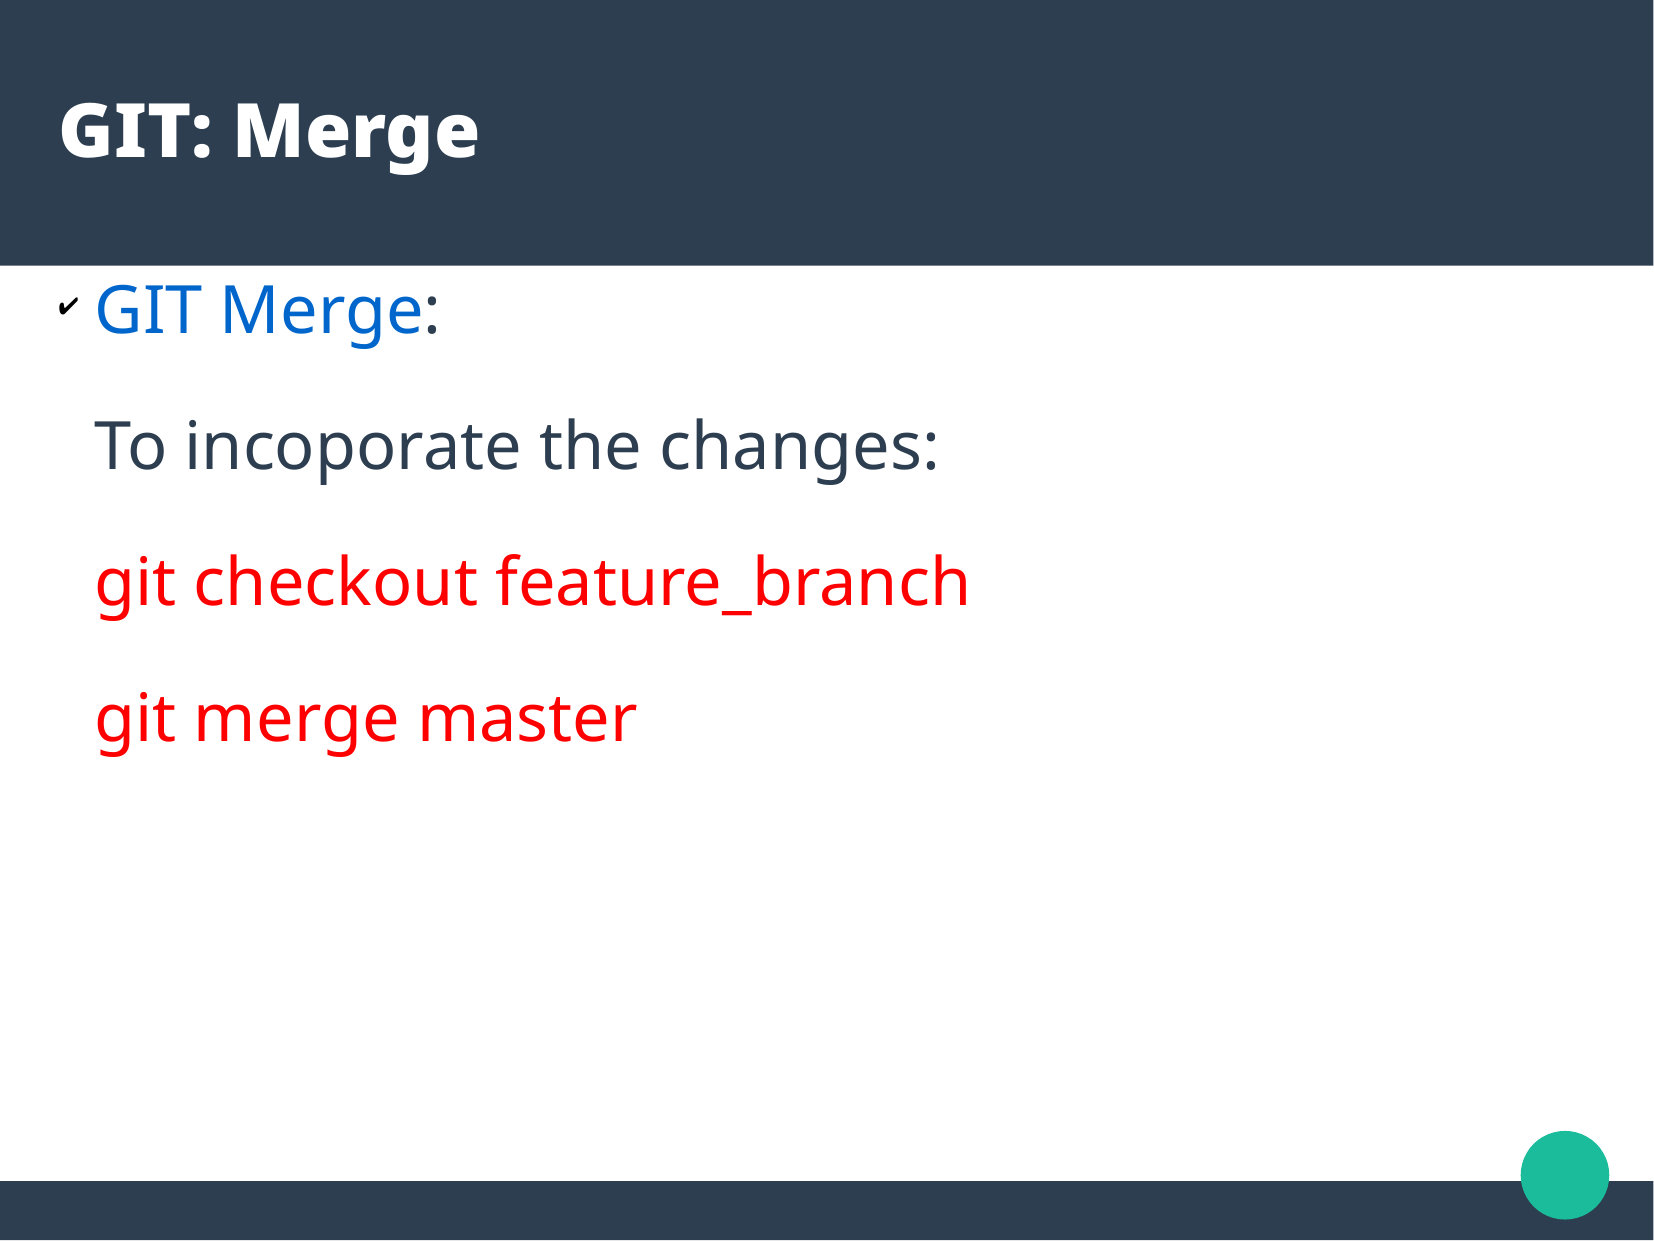

# GIT: Merge
GIT Merge:
To incoporate the changes:
git checkout feature_branch
git merge master